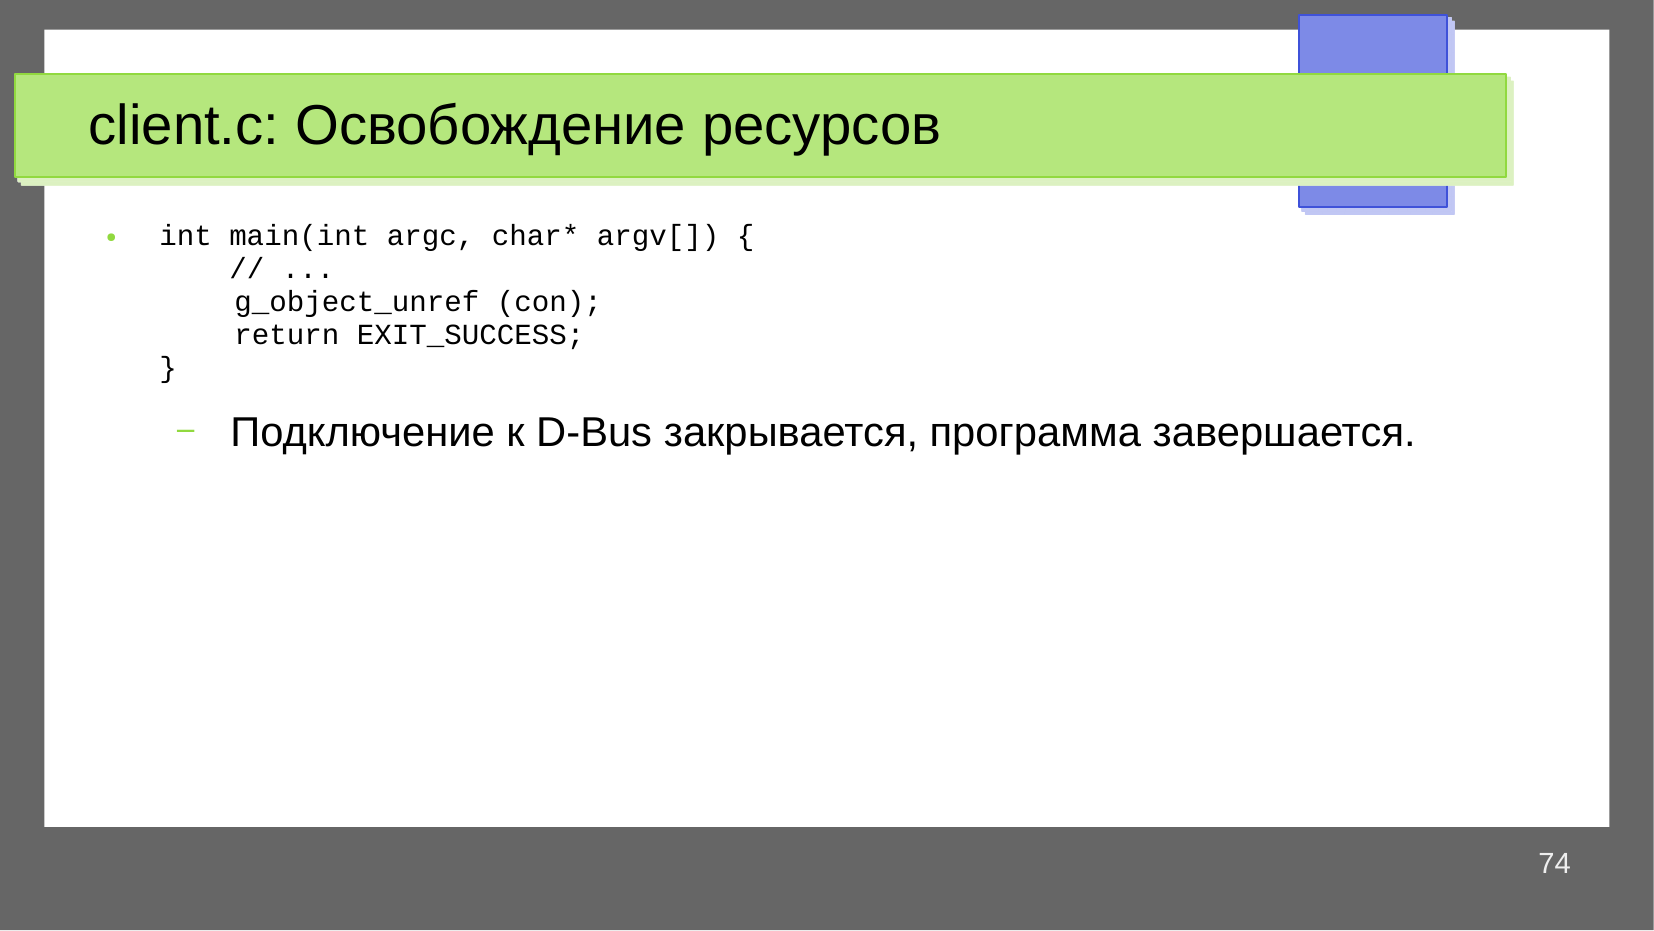

# client.c: Освобождение ресурсов
int main(int argc, char* argv[]) {
 // ...
 	g_object_unref (con);
 	return EXIT_SUCCESS;
}
Подключение к D-Bus закрывается, программа завершается.
74